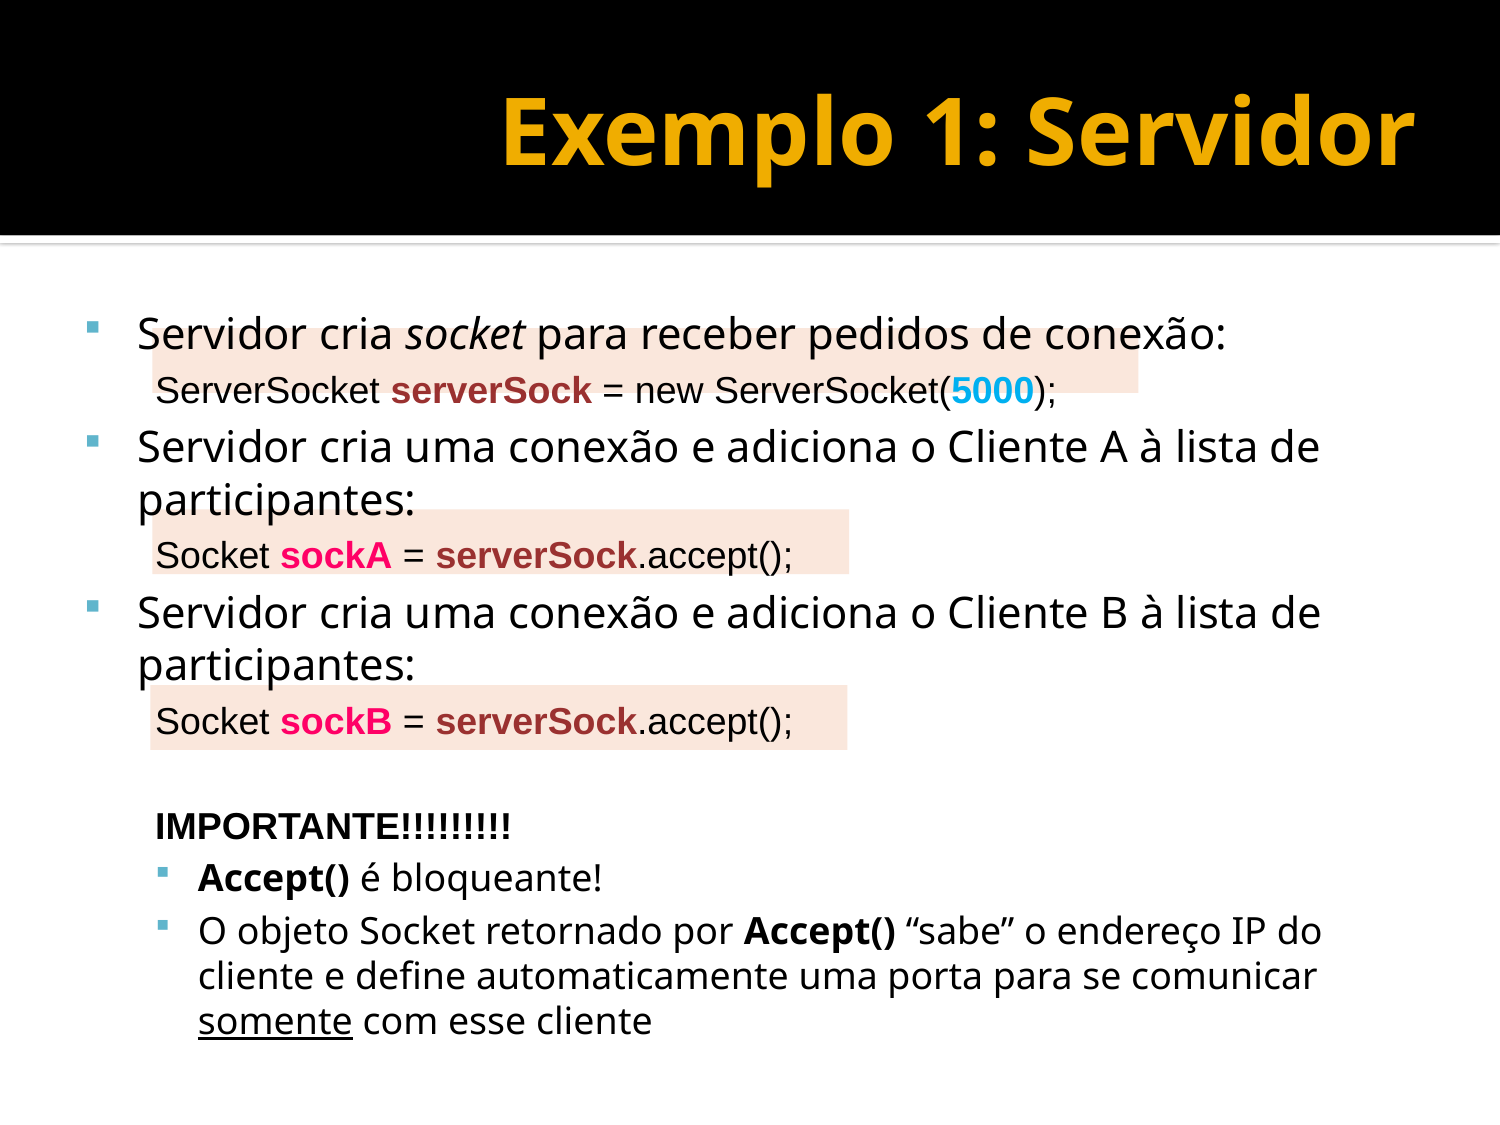

Exemplo 1: Servidor
# Servidor cria socket para receber pedidos de conexão:
ServerSocket serverSock = new ServerSocket(5000);
Servidor cria uma conexão e adiciona o Cliente A à lista de participantes:
Socket sockA = serverSock.accept();
Servidor cria uma conexão e adiciona o Cliente B à lista de participantes:
Socket sockB = serverSock.accept();
IMPORTANTE!!!!!!!!!
Accept() é bloqueante!
O objeto Socket retornado por Accept() “sabe” o endereço IP do cliente e define automaticamente uma porta para se comunicar somente com esse cliente